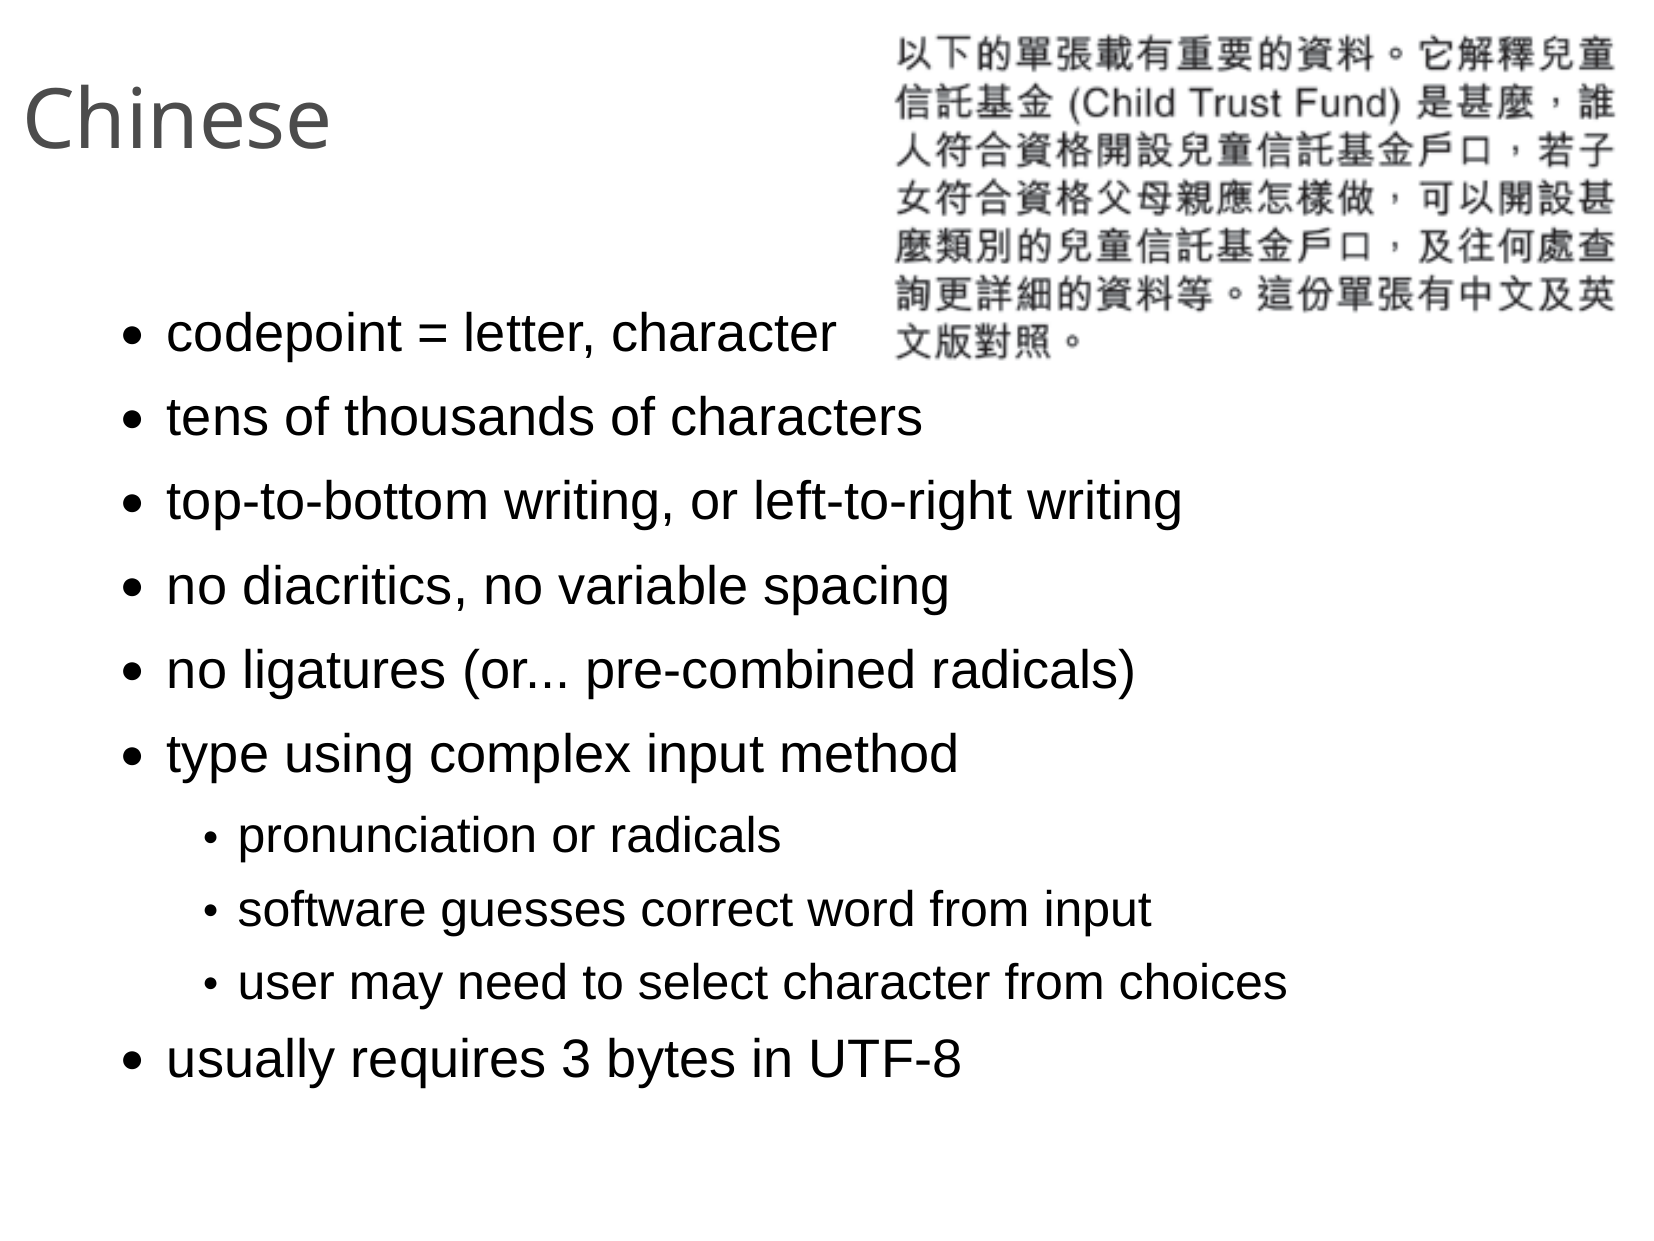

# Chinese
codepoint = letter, character
tens of thousands of characters
top-to-bottom writing, or left-to-right writing
no diacritics, no variable spacing
no ligatures (or... pre-combined radicals)
type using complex input method
pronunciation or radicals
software guesses correct word from input
user may need to select character from choices
usually requires 3 bytes in UTF-8